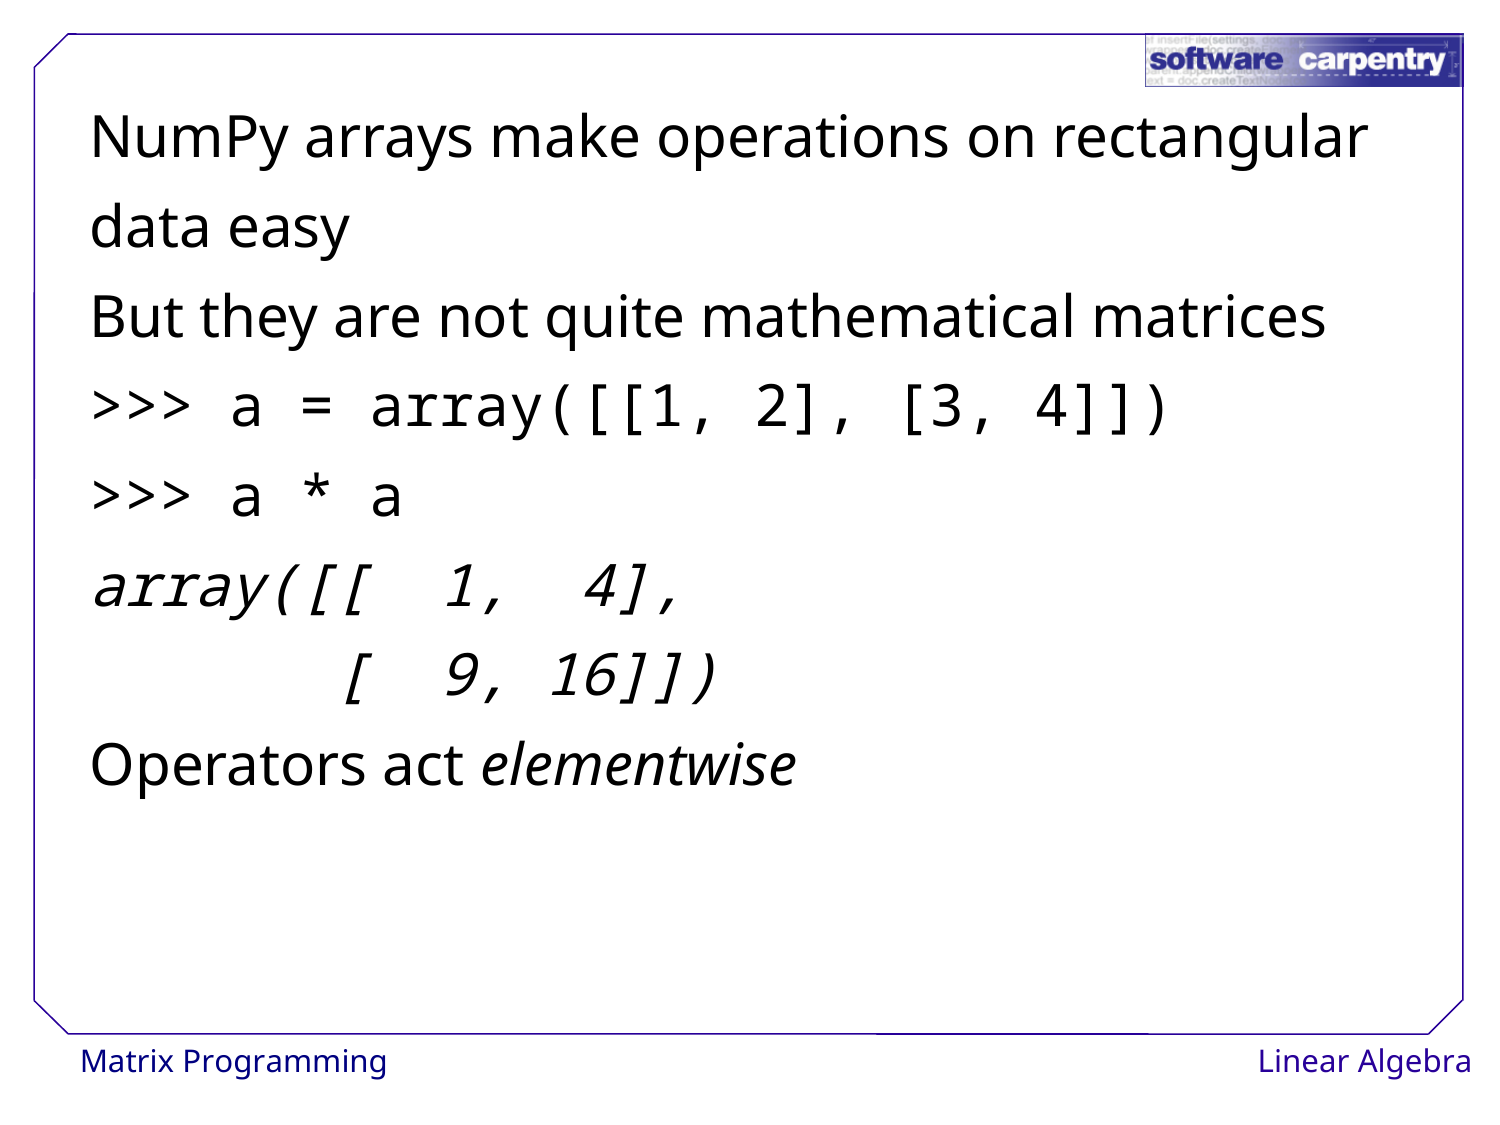

# NumPy arrays make operations on rectangular
data easy
But they are not quite mathematical matrices
>>> a = array([[1, 2], [3, 4]])
>>> a * a
array([[ 1, 4],
 [ 9, 16]])
Operators act elementwise